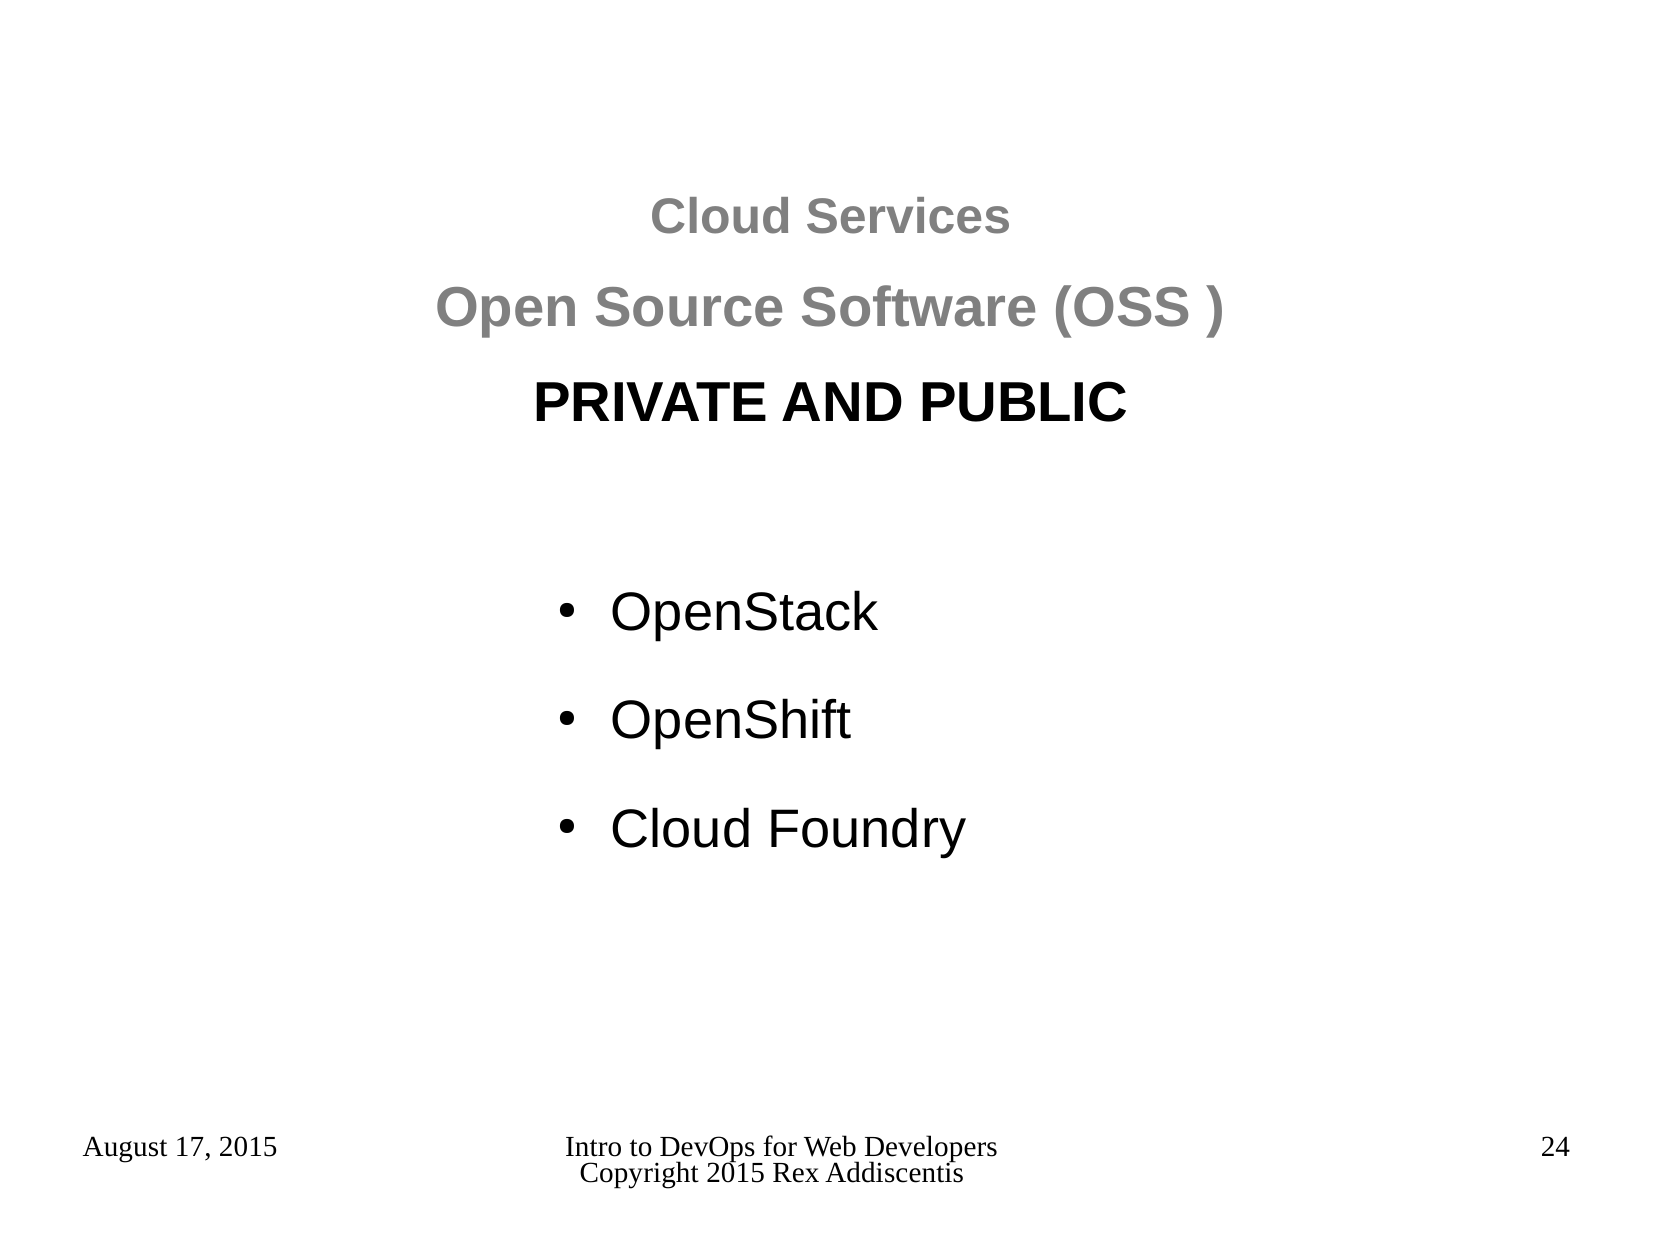

Cloud Services
Open Source Software (OSS )
PRIVATE AND PUBLIC
# OpenStack
OpenShift
Cloud Foundry
August 17, 2015
Intro to DevOps for Web Developers Copyright 2015 Rex Addiscentis
24